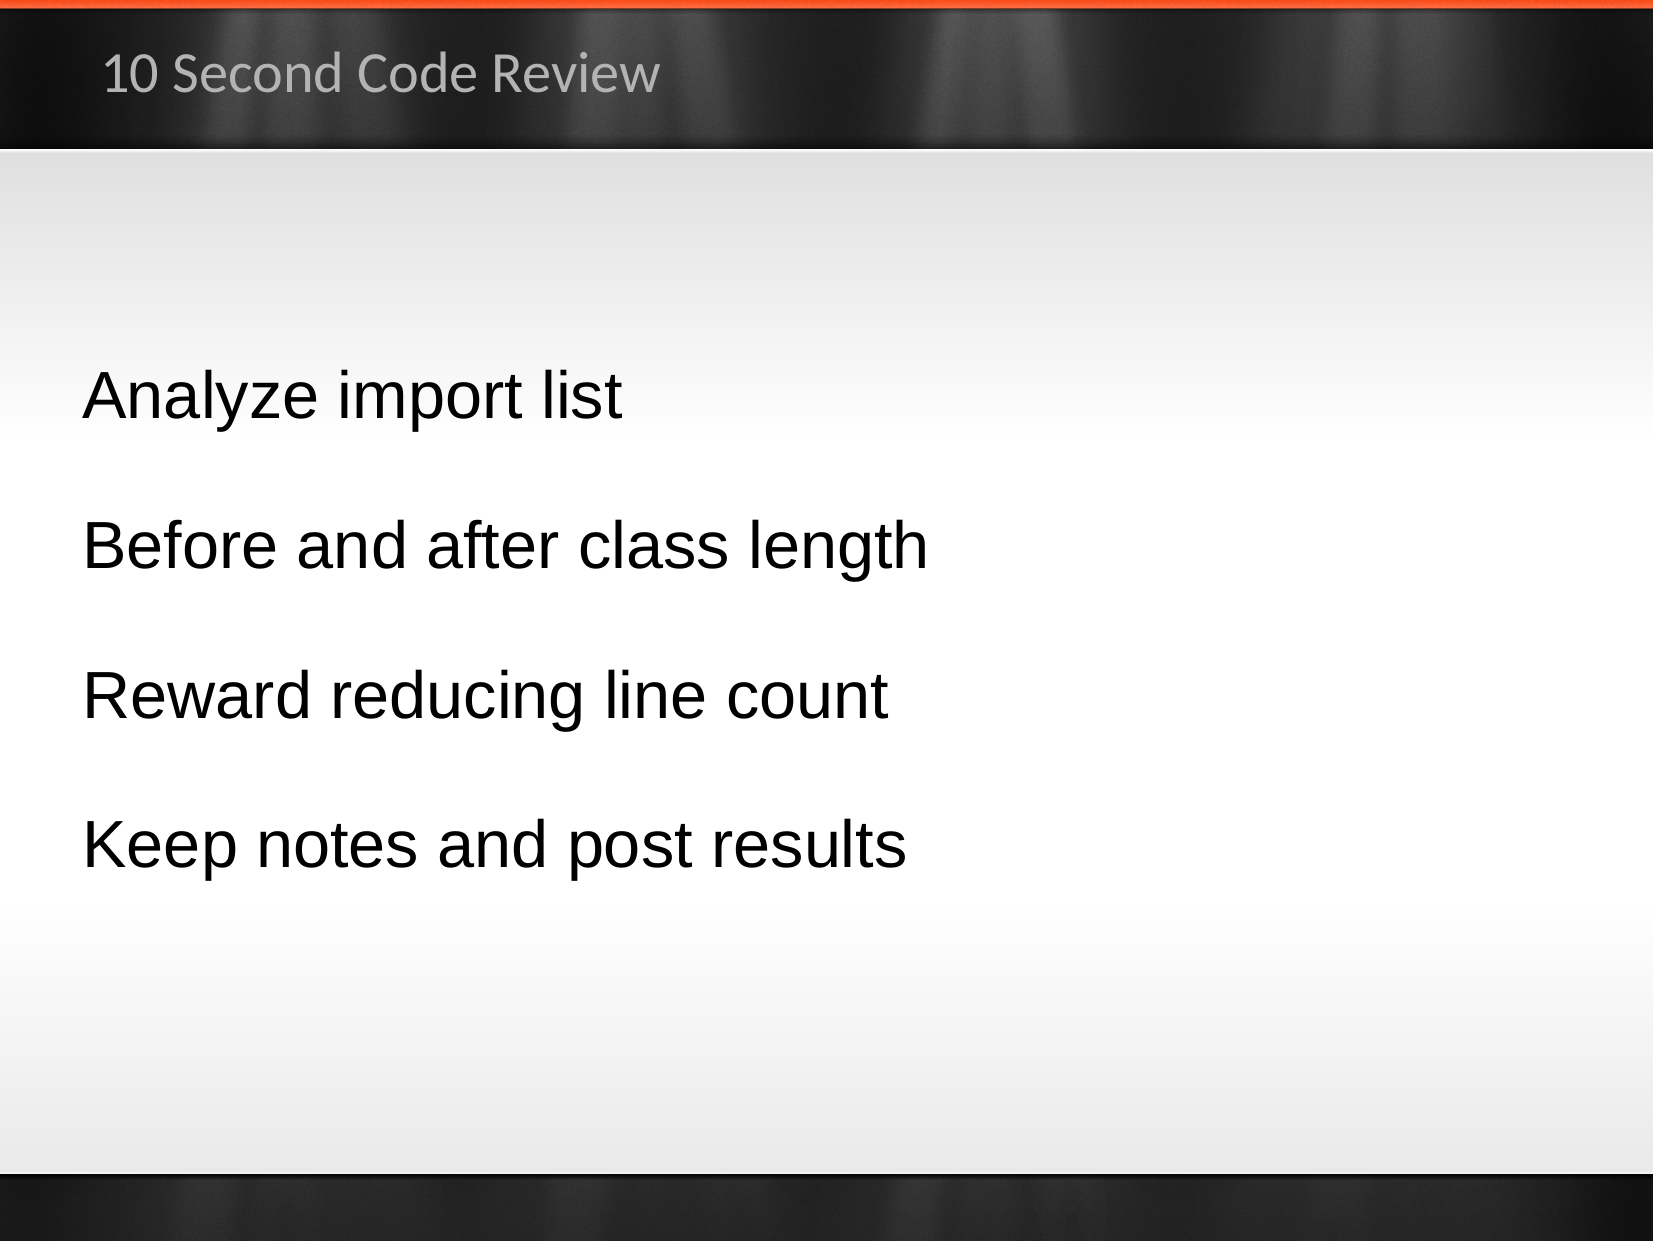

10 Second Code Review
# Analyze import list
Before and after class length
Reward reducing line count
Keep notes and post results